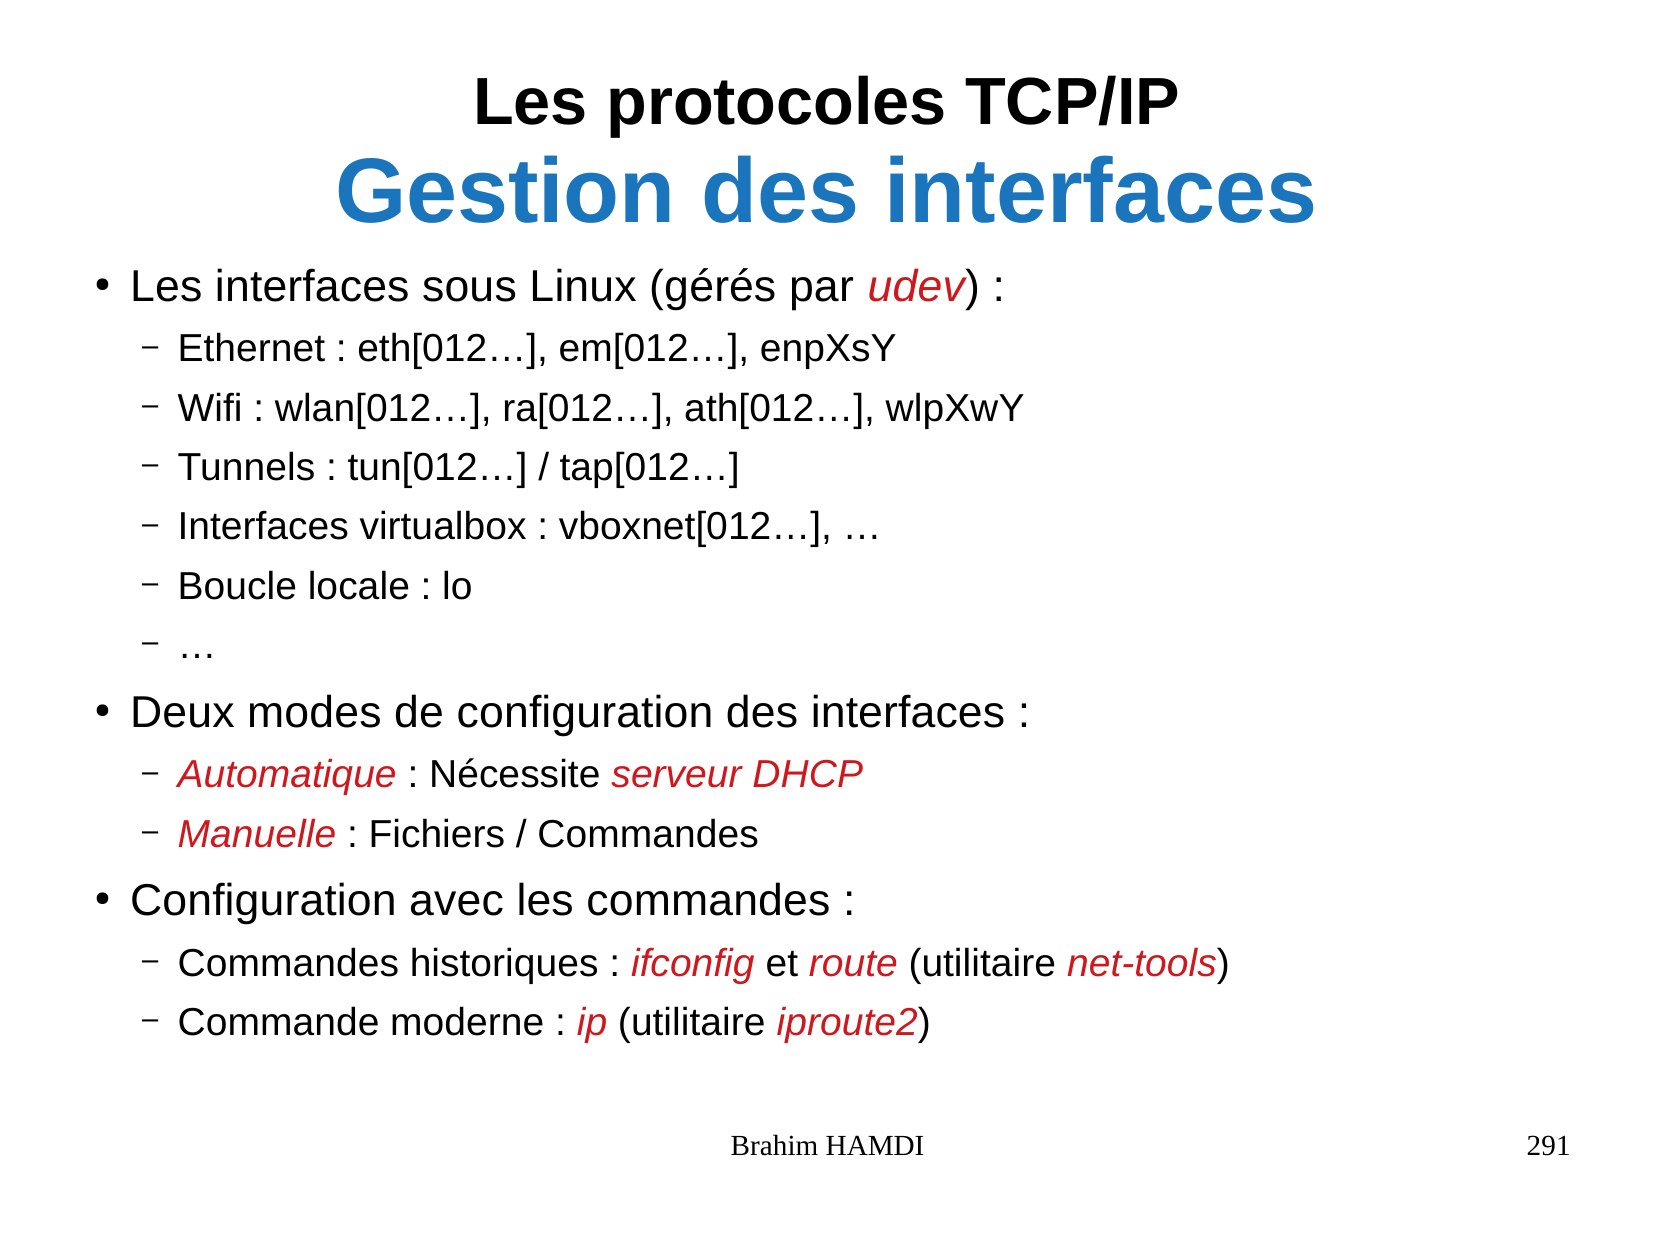

# Les protocoles TCP/IP Gestion des interfaces
Les interfaces sous Linux (gérés par udev) :
Ethernet : eth[012…], em[012…], enpXsY
Wifi : wlan[012…], ra[012…], ath[012…], wlpXwY
Tunnels : tun[012…] / tap[012…]
Interfaces virtualbox : vboxnet[012…], …
Boucle locale : lo
…
Deux modes de configuration des interfaces :
Automatique : Nécessite serveur DHCP
Manuelle : Fichiers / Commandes
Configuration avec les commandes :
Commandes historiques : ifconfig et route (utilitaire net-tools)
Commande moderne : ip (utilitaire iproute2)
Brahim HAMDI
291